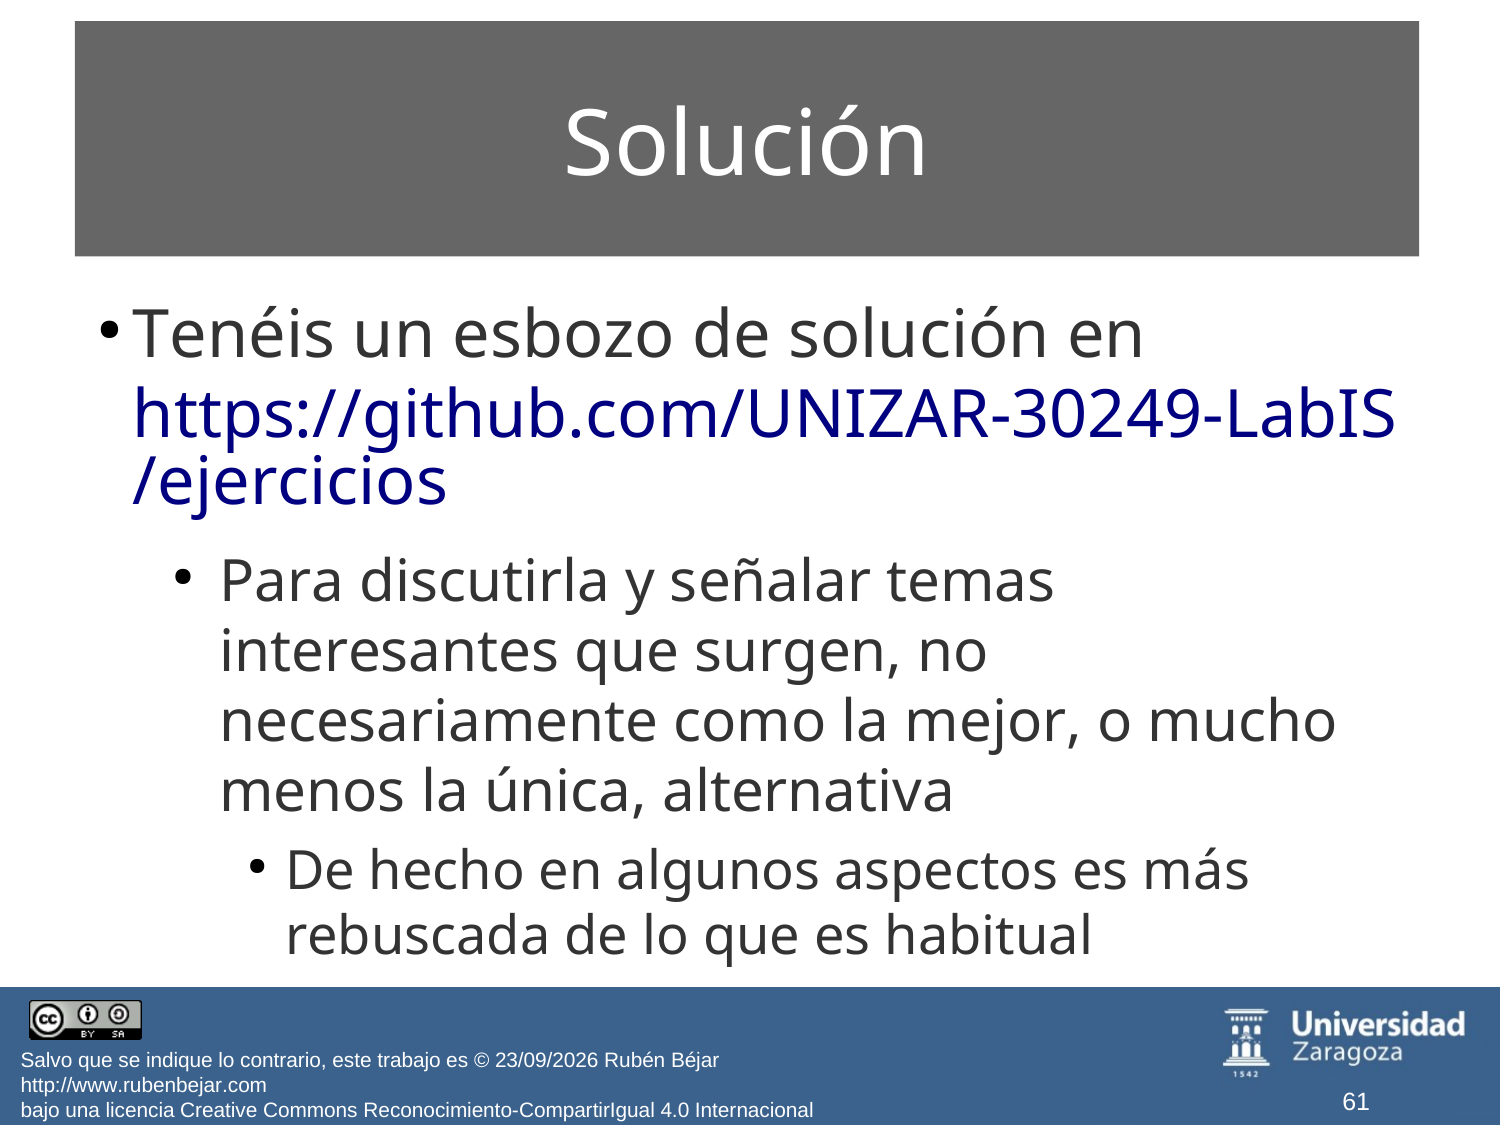

# Solución
Tenéis un esbozo de solución en https://github.com/UNIZAR-30249-LabIS/ejercicios
Para discutirla y señalar temas interesantes que surgen, no necesariamente como la mejor, o mucho menos la única, alternativa
De hecho en algunos aspectos es más rebuscada de lo que es habitual